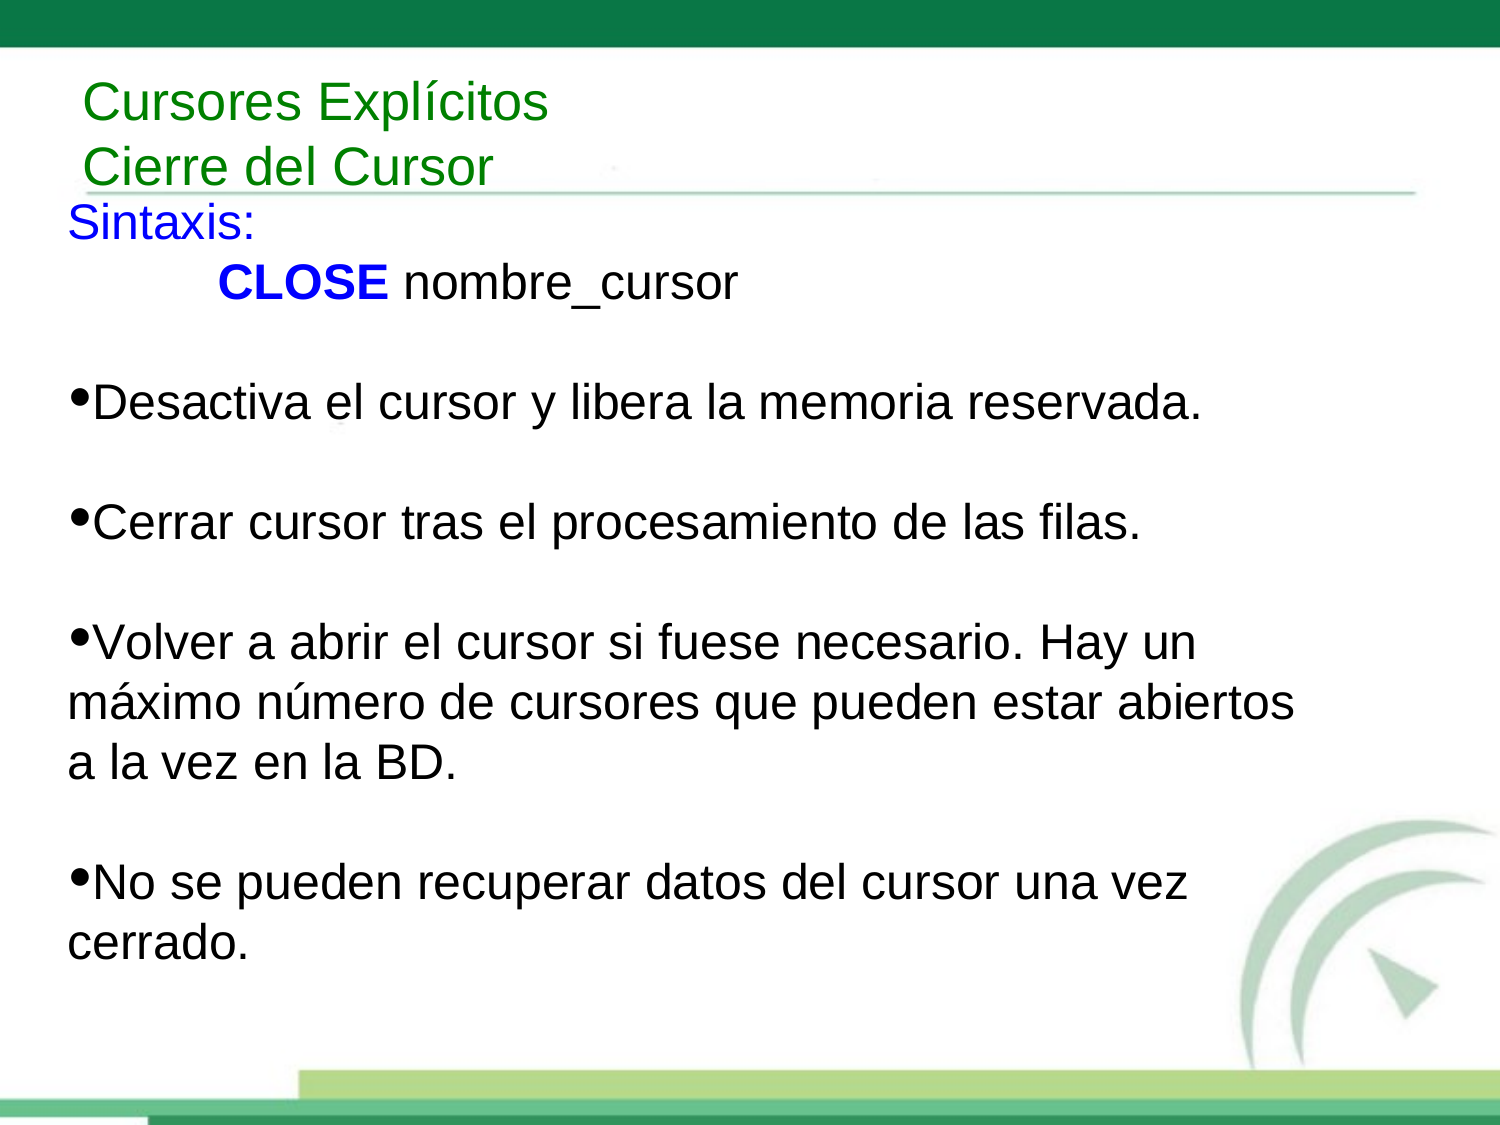

# Cursores Explícitos Cierre del Cursor
Sintaxis:
	CLOSE nombre_cursor
Desactiva el cursor y libera la memoria reservada.
Cerrar cursor tras el procesamiento de las filas.
Volver a abrir el cursor si fuese necesario. Hay un máximo número de cursores que pueden estar abiertos a la vez en la BD.
No se pueden recuperar datos del cursor una vez cerrado.